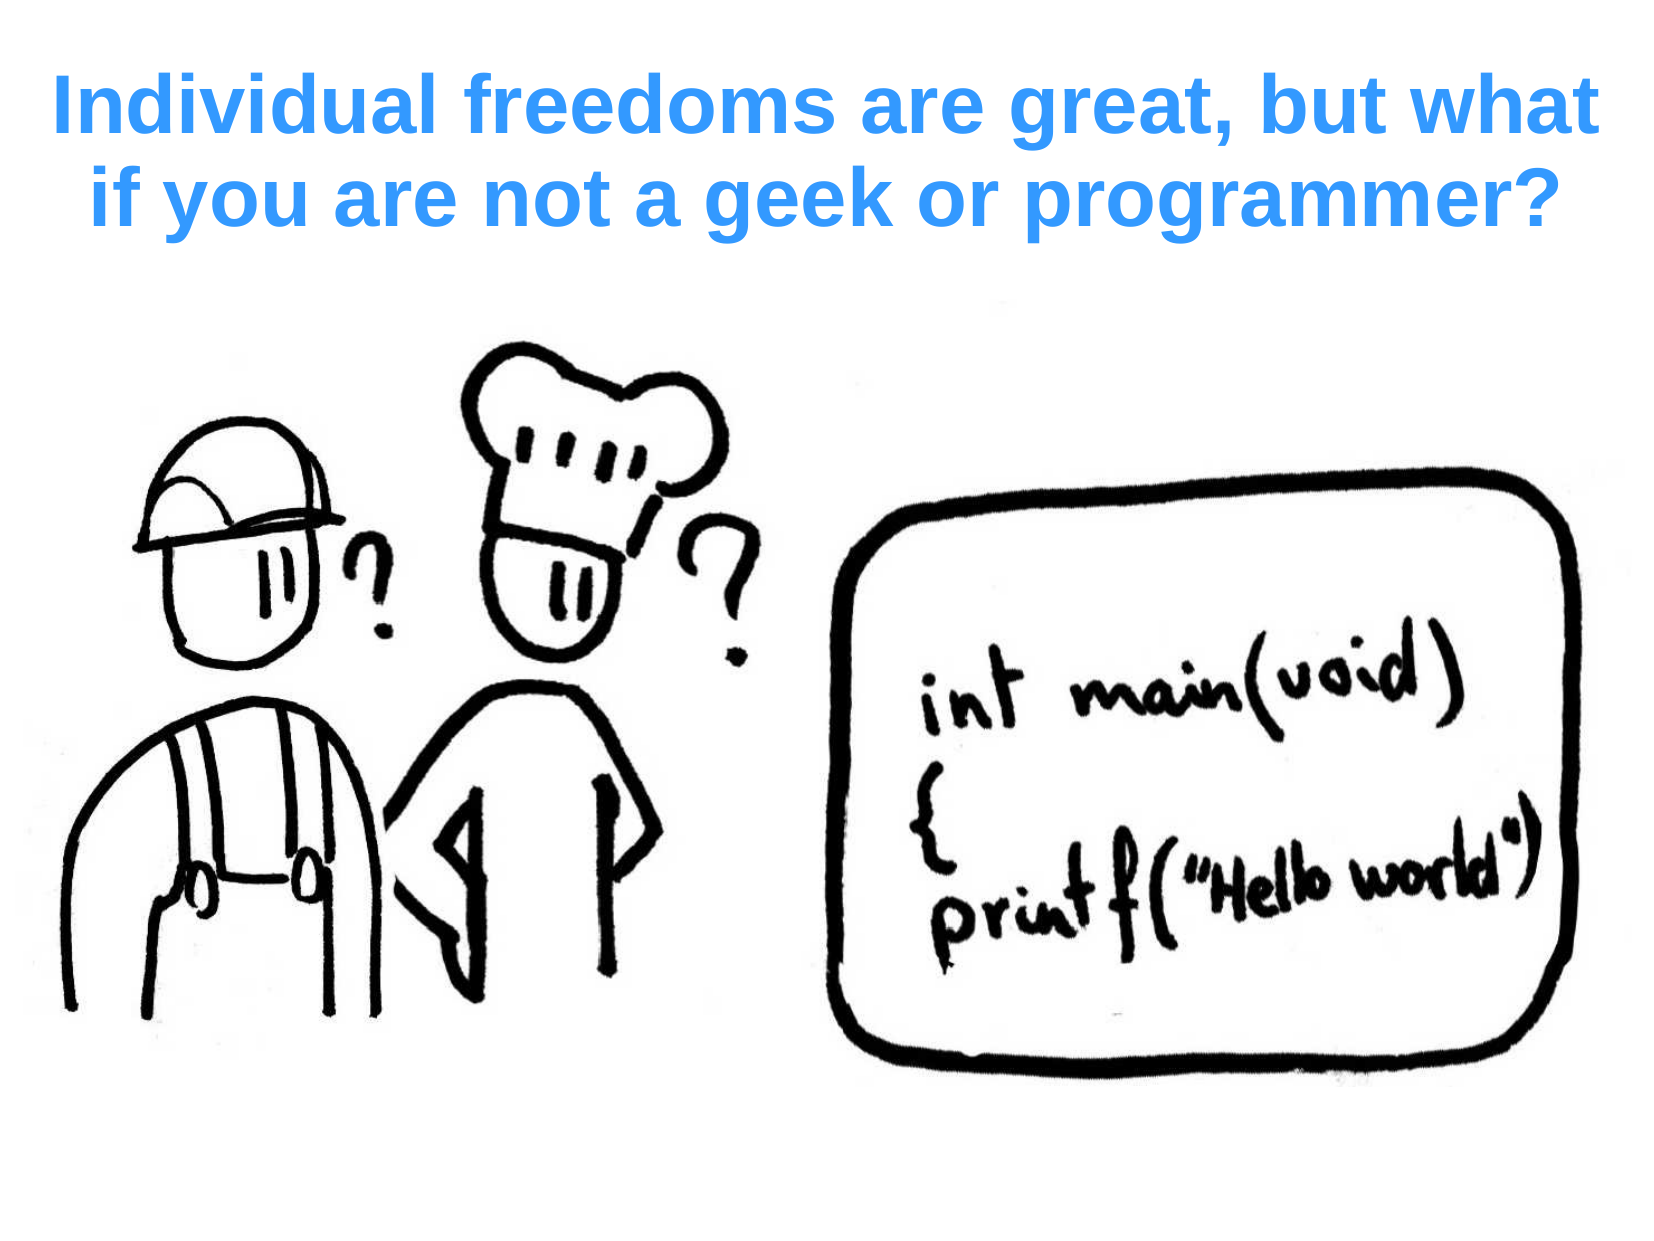

# Individual freedoms are great, but what if you are not a geek or programmer?